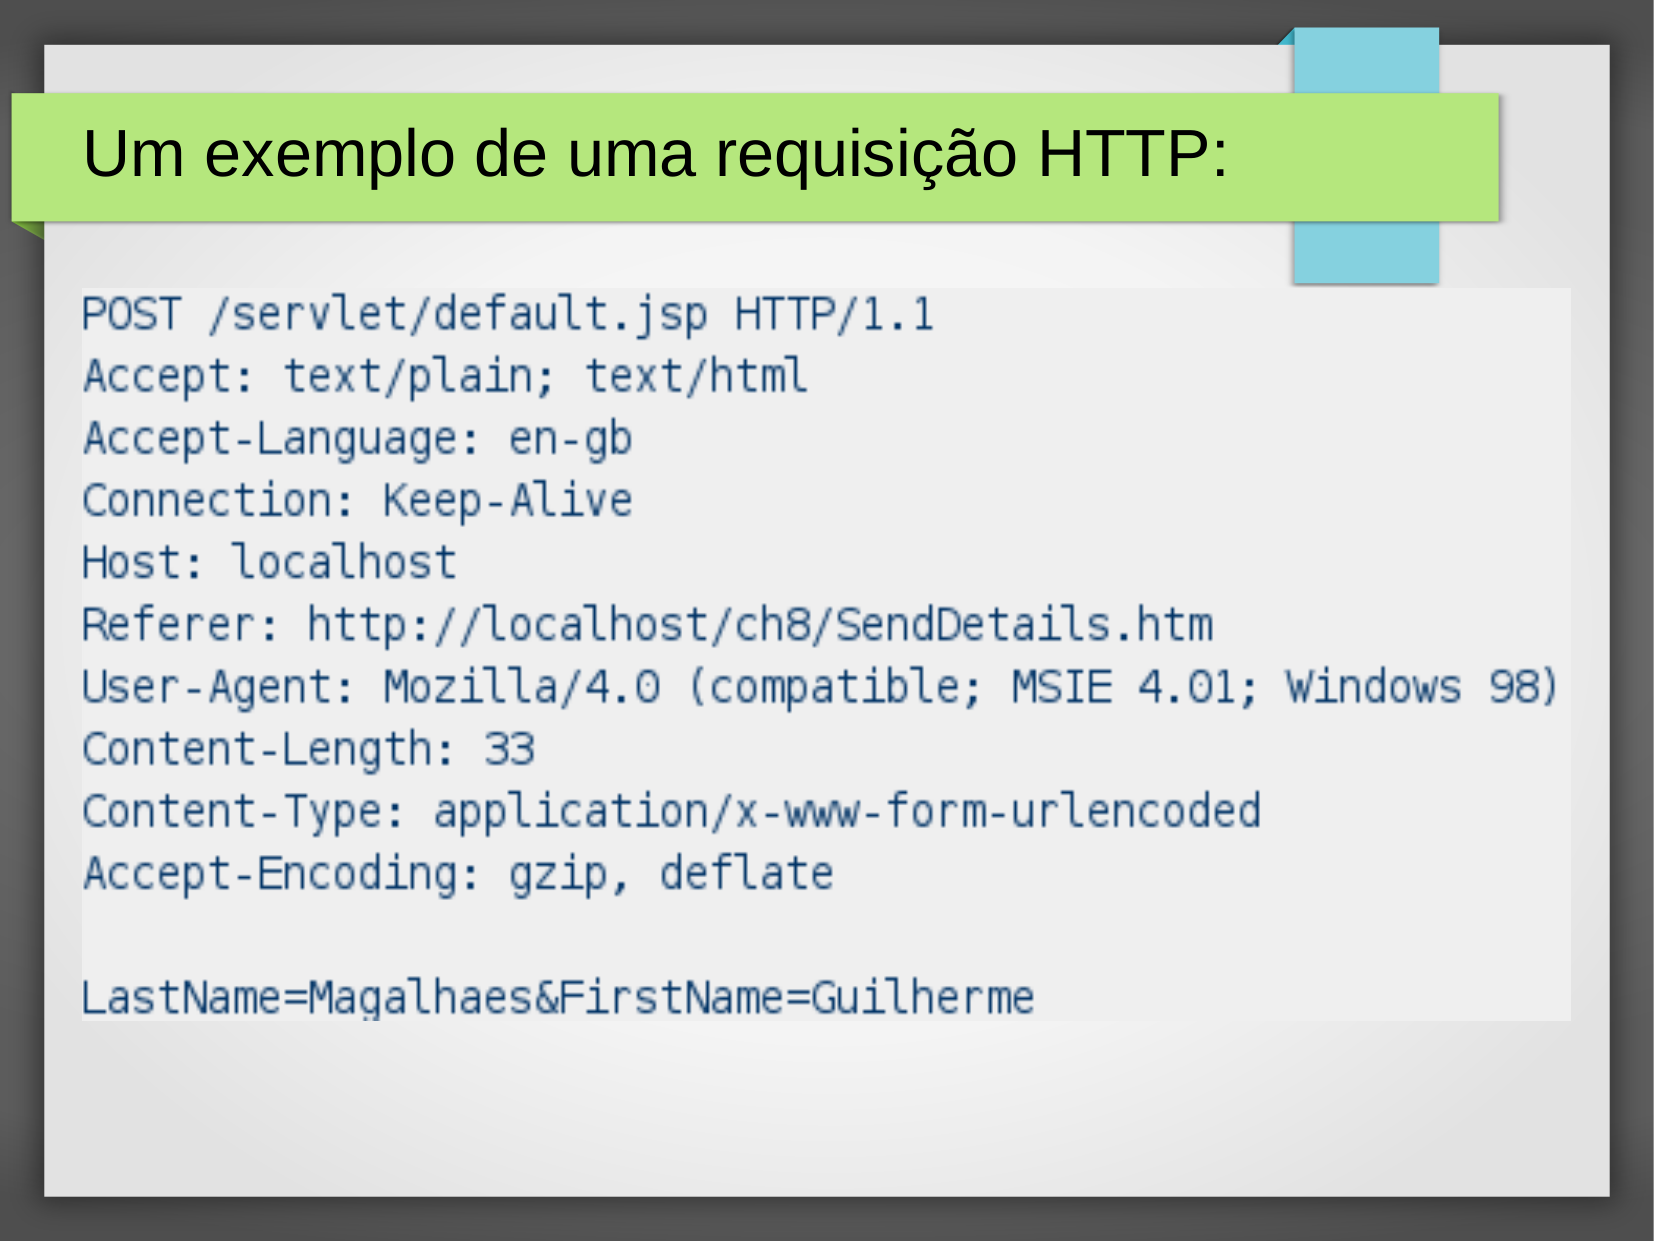

# Um exemplo de uma requisição HTTP: